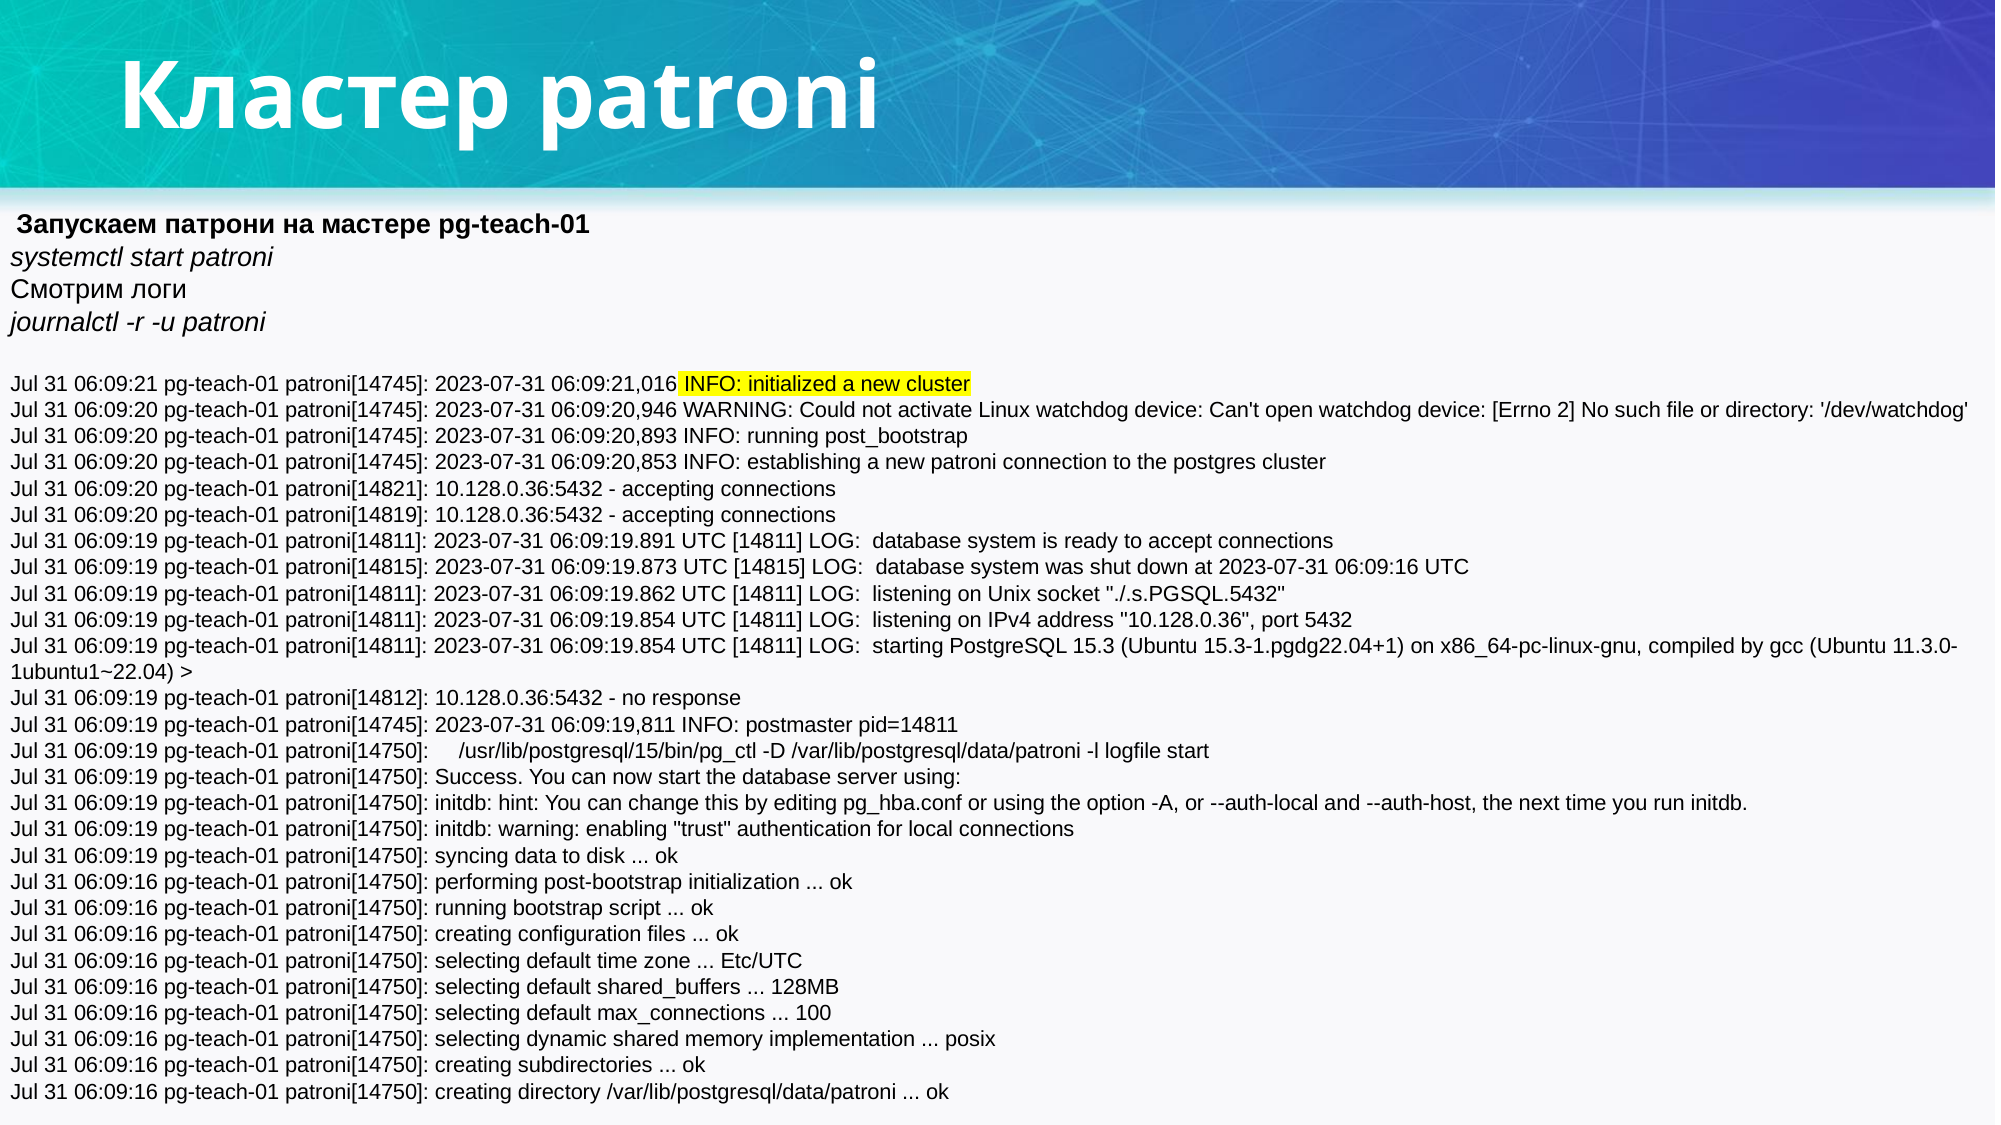

Кластер patroni
 Запускаем патрони на мастере pg-teach-01
systemctl start patroni
Смотрим логи
journalctl -r -u patroni
Jul 31 06:09:21 pg-teach-01 patroni[14745]: 2023-07-31 06:09:21,016 INFO: initialized a new cluster
Jul 31 06:09:20 pg-teach-01 patroni[14745]: 2023-07-31 06:09:20,946 WARNING: Could not activate Linux watchdog device: Can't open watchdog device: [Errno 2] No such file or directory: '/dev/watchdog'
Jul 31 06:09:20 pg-teach-01 patroni[14745]: 2023-07-31 06:09:20,893 INFO: running post_bootstrap
Jul 31 06:09:20 pg-teach-01 patroni[14745]: 2023-07-31 06:09:20,853 INFO: establishing a new patroni connection to the postgres cluster
Jul 31 06:09:20 pg-teach-01 patroni[14821]: 10.128.0.36:5432 - accepting connections
Jul 31 06:09:20 pg-teach-01 patroni[14819]: 10.128.0.36:5432 - accepting connections
Jul 31 06:09:19 pg-teach-01 patroni[14811]: 2023-07-31 06:09:19.891 UTC [14811] LOG: database system is ready to accept connections
Jul 31 06:09:19 pg-teach-01 patroni[14815]: 2023-07-31 06:09:19.873 UTC [14815] LOG: database system was shut down at 2023-07-31 06:09:16 UTC
Jul 31 06:09:19 pg-teach-01 patroni[14811]: 2023-07-31 06:09:19.862 UTC [14811] LOG: listening on Unix socket "./.s.PGSQL.5432"
Jul 31 06:09:19 pg-teach-01 patroni[14811]: 2023-07-31 06:09:19.854 UTC [14811] LOG: listening on IPv4 address "10.128.0.36", port 5432
Jul 31 06:09:19 pg-teach-01 patroni[14811]: 2023-07-31 06:09:19.854 UTC [14811] LOG: starting PostgreSQL 15.3 (Ubuntu 15.3-1.pgdg22.04+1) on x86_64-pc-linux-gnu, compiled by gcc (Ubuntu 11.3.0-1ubuntu1~22.04) >
Jul 31 06:09:19 pg-teach-01 patroni[14812]: 10.128.0.36:5432 - no response
Jul 31 06:09:19 pg-teach-01 patroni[14745]: 2023-07-31 06:09:19,811 INFO: postmaster pid=14811
Jul 31 06:09:19 pg-teach-01 patroni[14750]: /usr/lib/postgresql/15/bin/pg_ctl -D /var/lib/postgresql/data/patroni -l logfile start
Jul 31 06:09:19 pg-teach-01 patroni[14750]: Success. You can now start the database server using:
Jul 31 06:09:19 pg-teach-01 patroni[14750]: initdb: hint: You can change this by editing pg_hba.conf or using the option -A, or --auth-local and --auth-host, the next time you run initdb.
Jul 31 06:09:19 pg-teach-01 patroni[14750]: initdb: warning: enabling "trust" authentication for local connections
Jul 31 06:09:19 pg-teach-01 patroni[14750]: syncing data to disk ... ok
Jul 31 06:09:16 pg-teach-01 patroni[14750]: performing post-bootstrap initialization ... ok
Jul 31 06:09:16 pg-teach-01 patroni[14750]: running bootstrap script ... ok
Jul 31 06:09:16 pg-teach-01 patroni[14750]: creating configuration files ... ok
Jul 31 06:09:16 pg-teach-01 patroni[14750]: selecting default time zone ... Etc/UTC
Jul 31 06:09:16 pg-teach-01 patroni[14750]: selecting default shared_buffers ... 128MB
Jul 31 06:09:16 pg-teach-01 patroni[14750]: selecting default max_connections ... 100
Jul 31 06:09:16 pg-teach-01 patroni[14750]: selecting dynamic shared memory implementation ... posix
Jul 31 06:09:16 pg-teach-01 patroni[14750]: creating subdirectories ... ok
Jul 31 06:09:16 pg-teach-01 patroni[14750]: creating directory /var/lib/postgresql/data/patroni ... ok